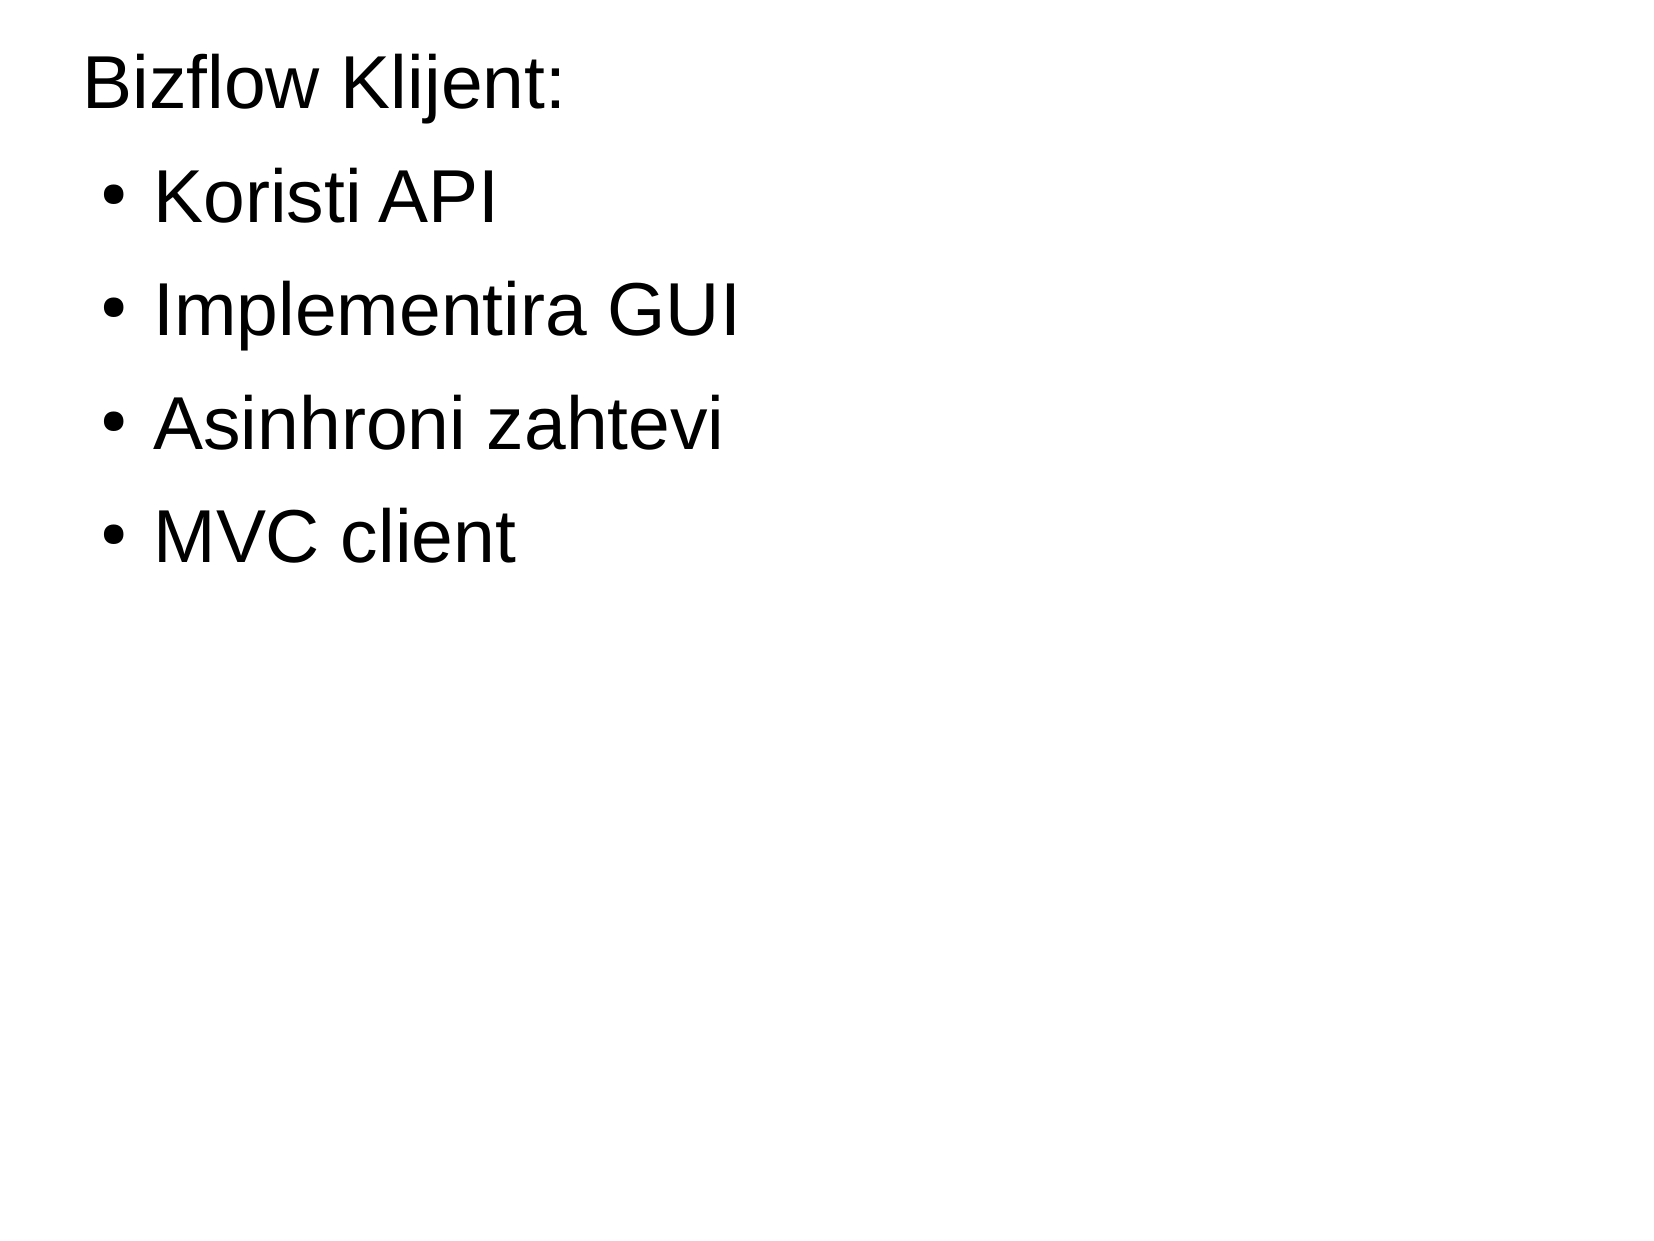

# Bizflow Klijent:
Koristi API
Implementira GUI
Asinhroni zahtevi
MVC client